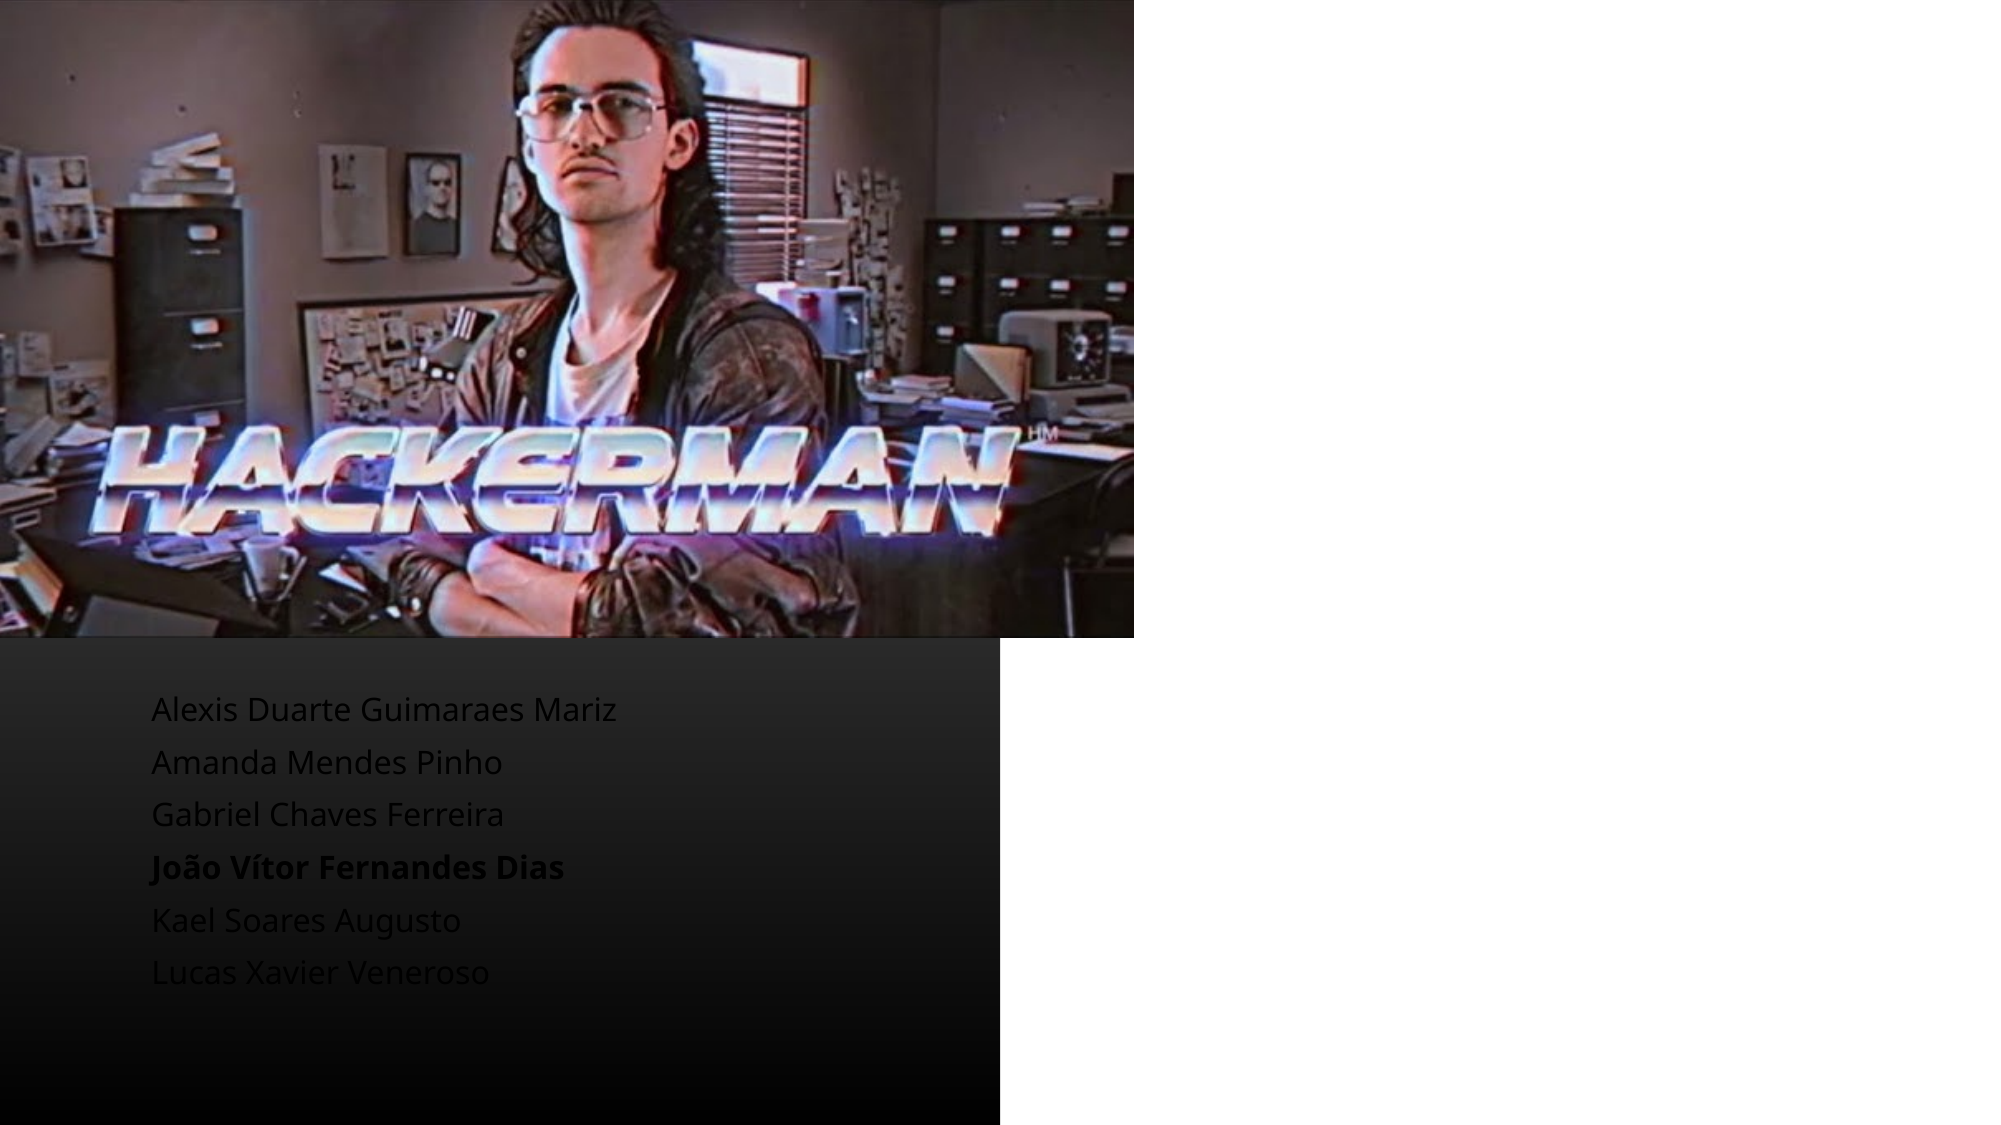

Alexis Duarte Guimaraes Mariz
Amanda Mendes Pinho
Gabriel Chaves Ferreira
João Vítor Fernandes Dias
Kael Soares Augusto
Lucas Xavier Veneroso